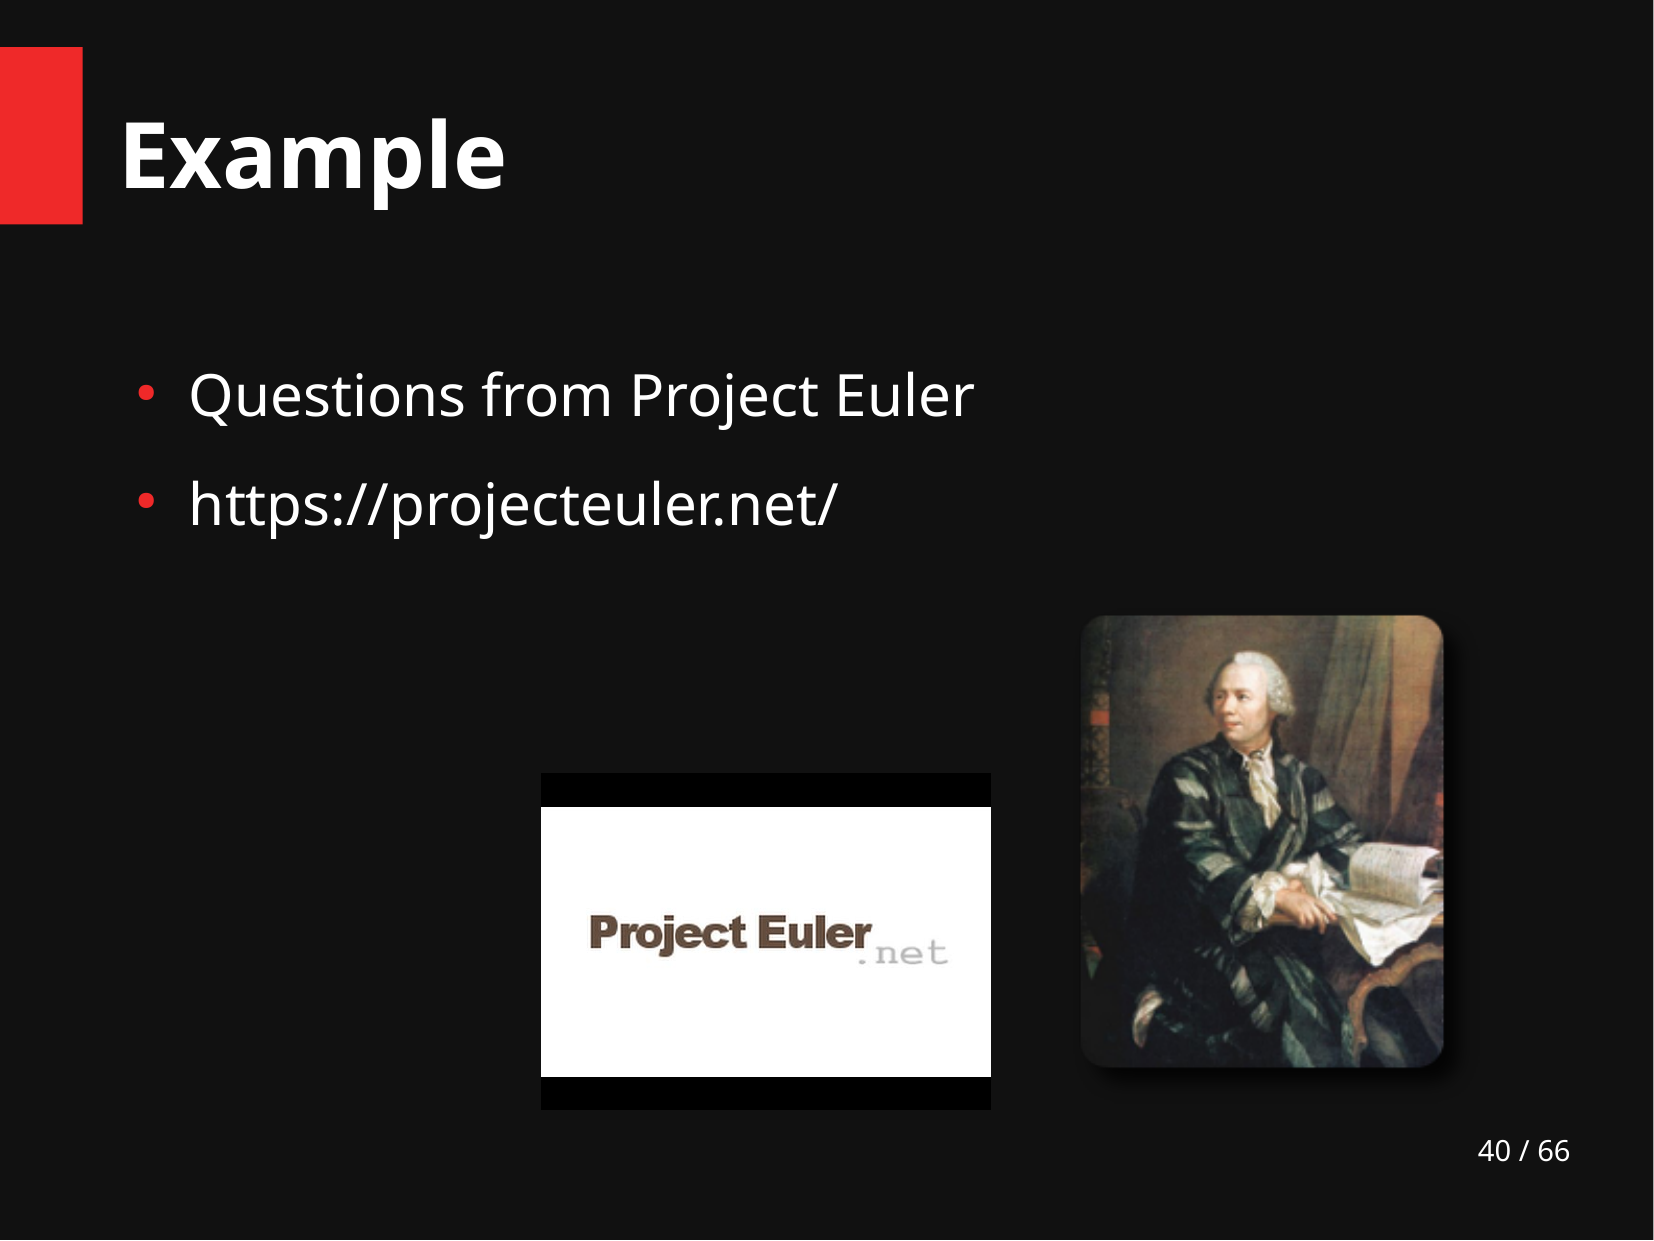

# Example
Questions from Project Euler
https://projecteuler.net/
40